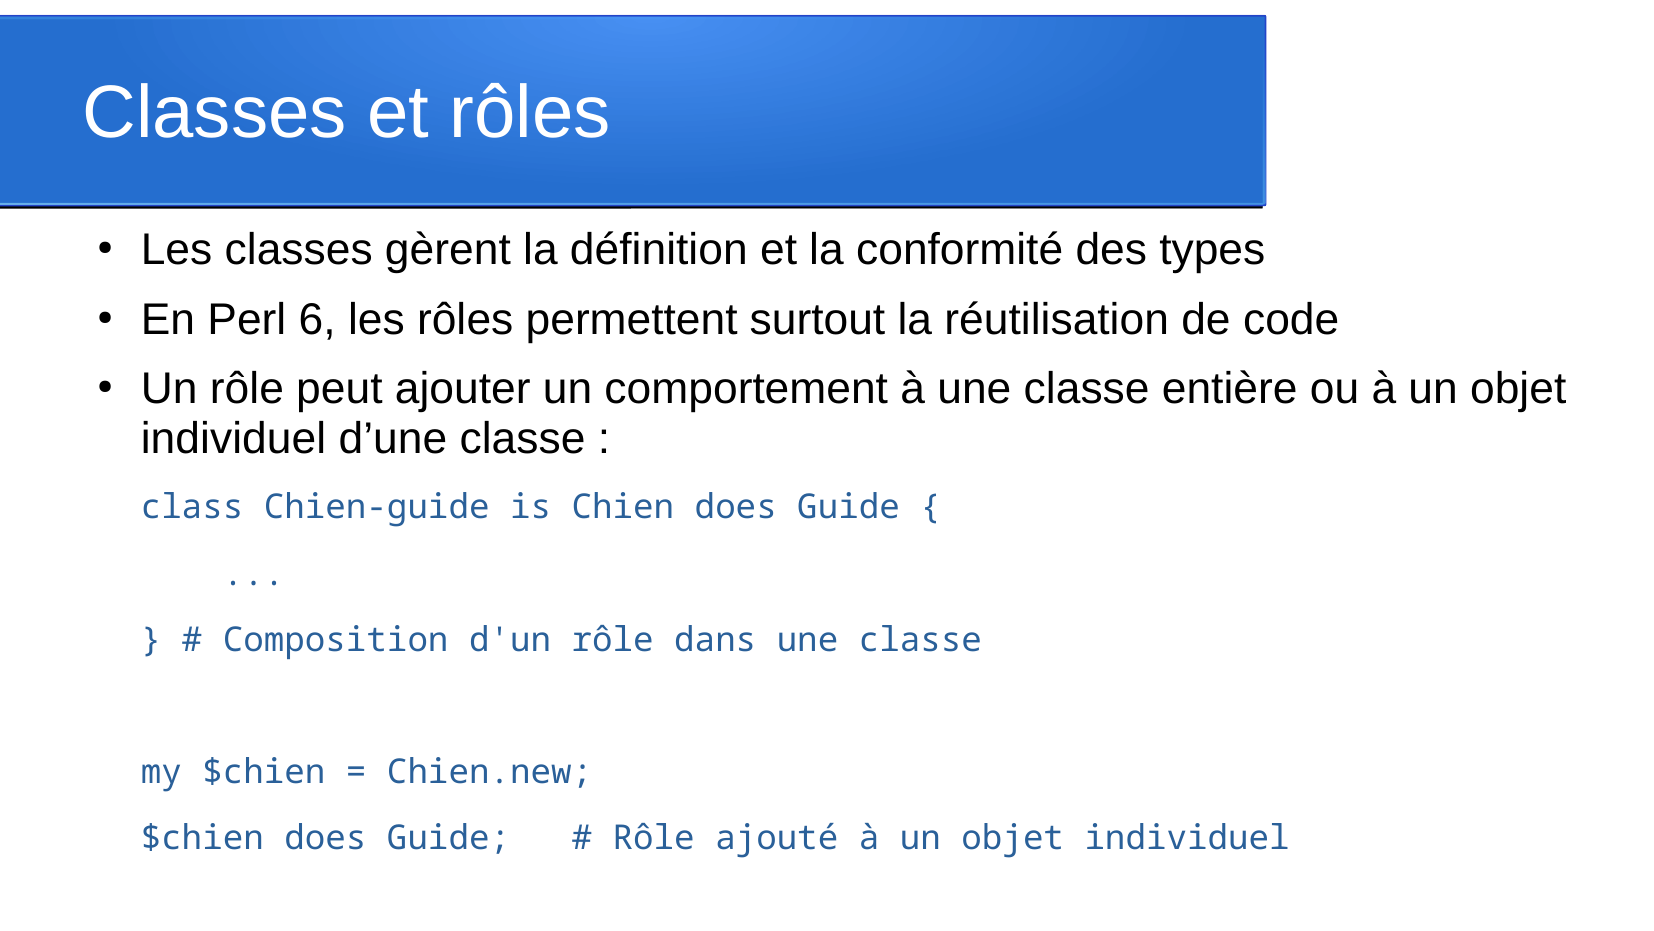

# Classes et rôles
Les classes gèrent la définition et la conformité des types
En Perl 6, les rôles permettent surtout la réutilisation de code
Un rôle peut ajouter un comportement à une classe entière ou à un objet individuel d’une classe :
class Chien-guide is Chien does Guide {
 ...
} # Composition d'un rôle dans une classe
my $chien = Chien.new;
$chien does Guide; # Rôle ajouté à un objet individuel